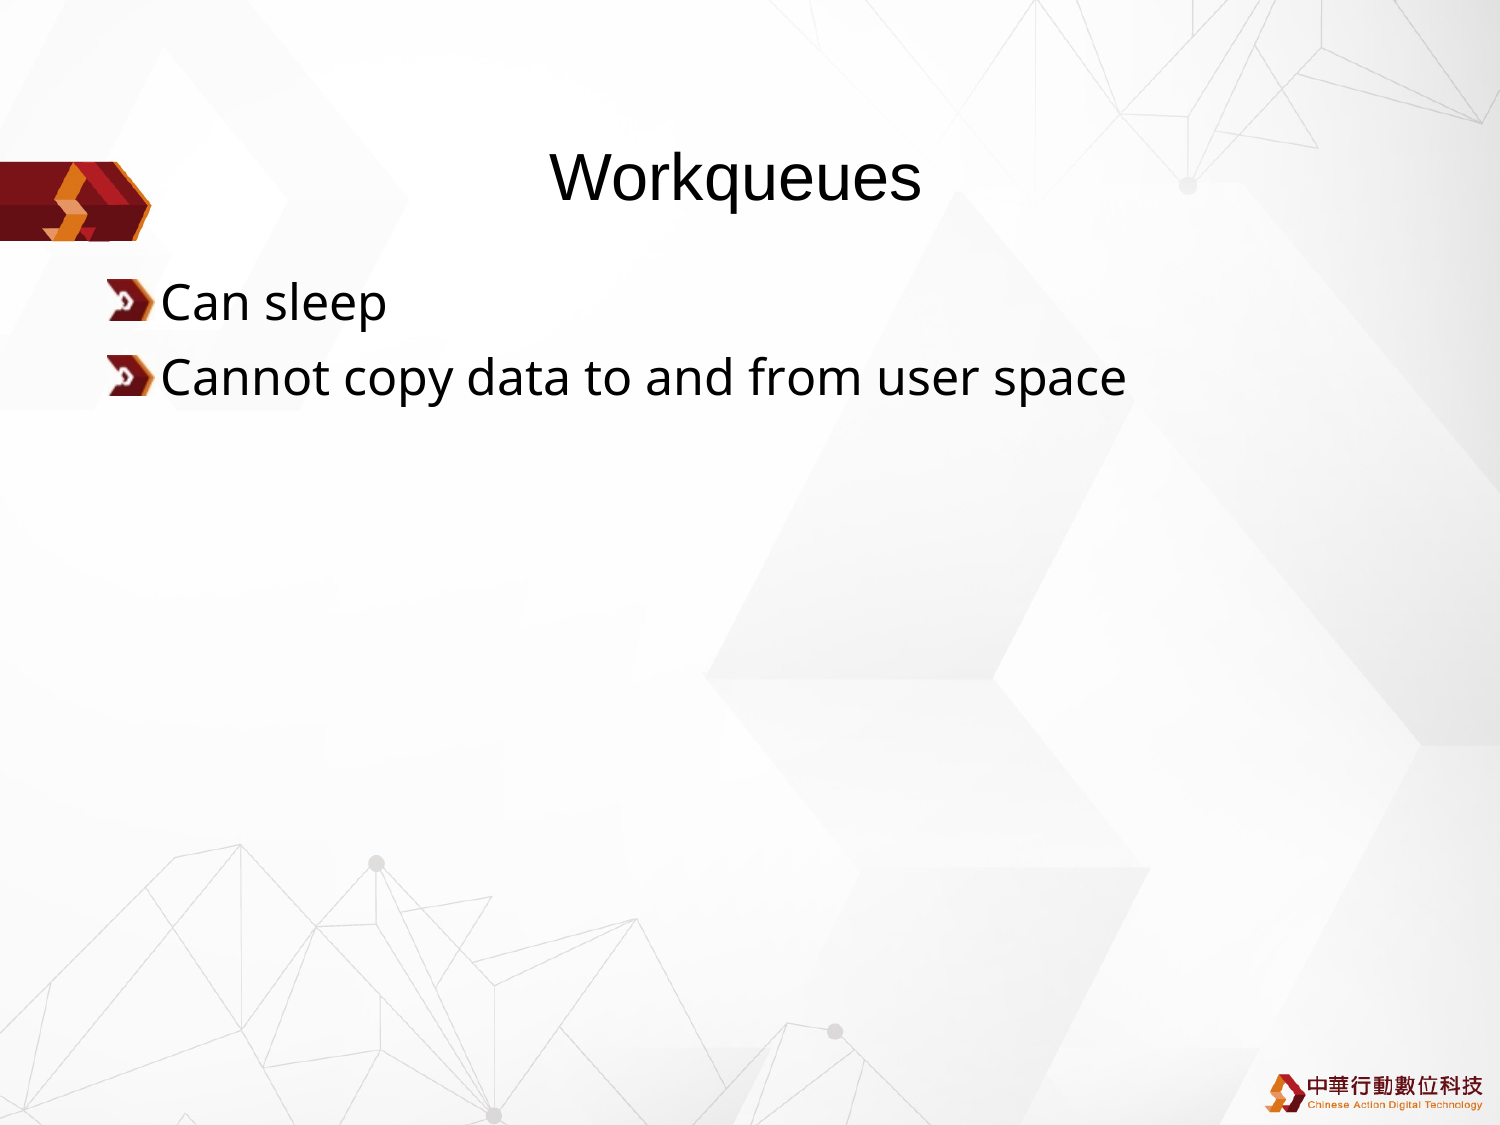

# Workqueues
Can sleep
Cannot copy data to and from user space